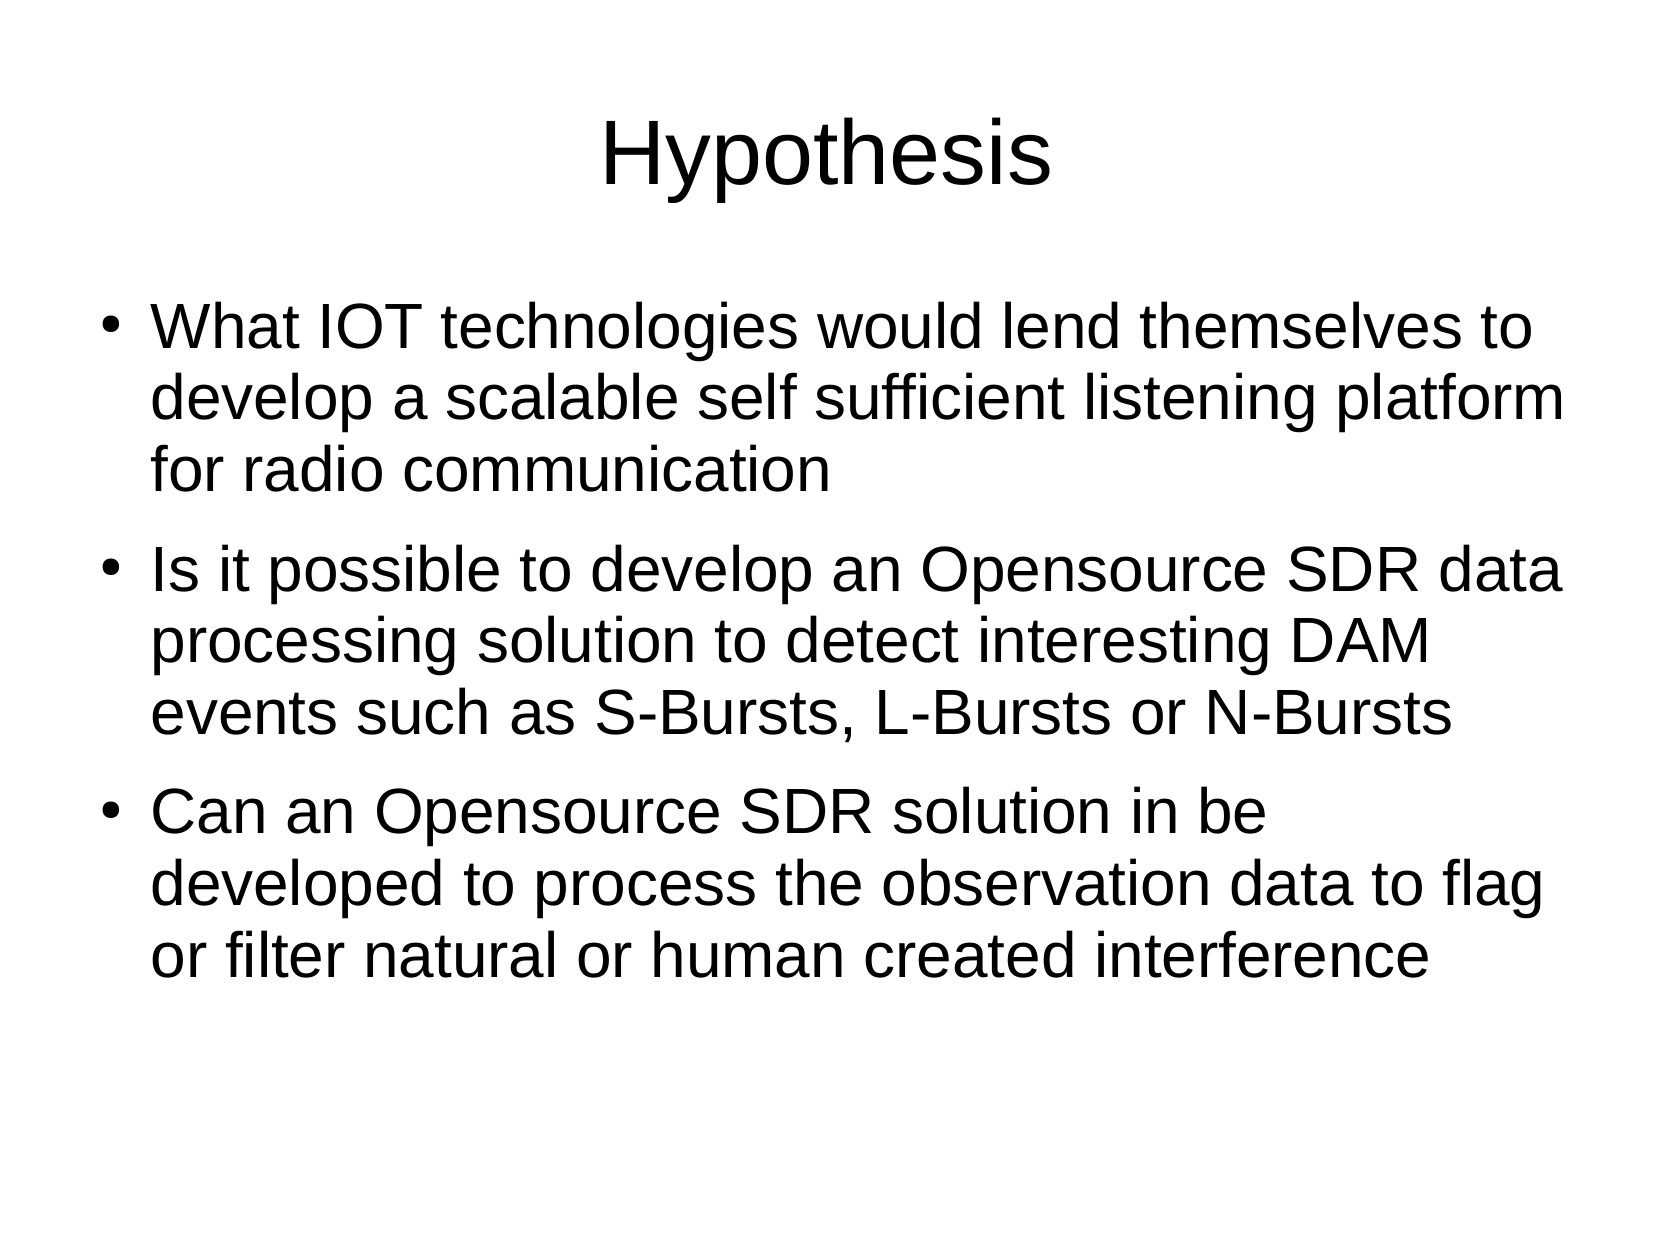

# Hypothesis
What IOT technologies would lend themselves to develop a scalable self sufficient listening platform for radio communication
Is it possible to develop an Opensource SDR data processing solution to detect interesting DAM events such as S-Bursts, L-Bursts or N-Bursts
Can an Opensource SDR solution in be developed to process the observation data to flag or filter natural or human created interference